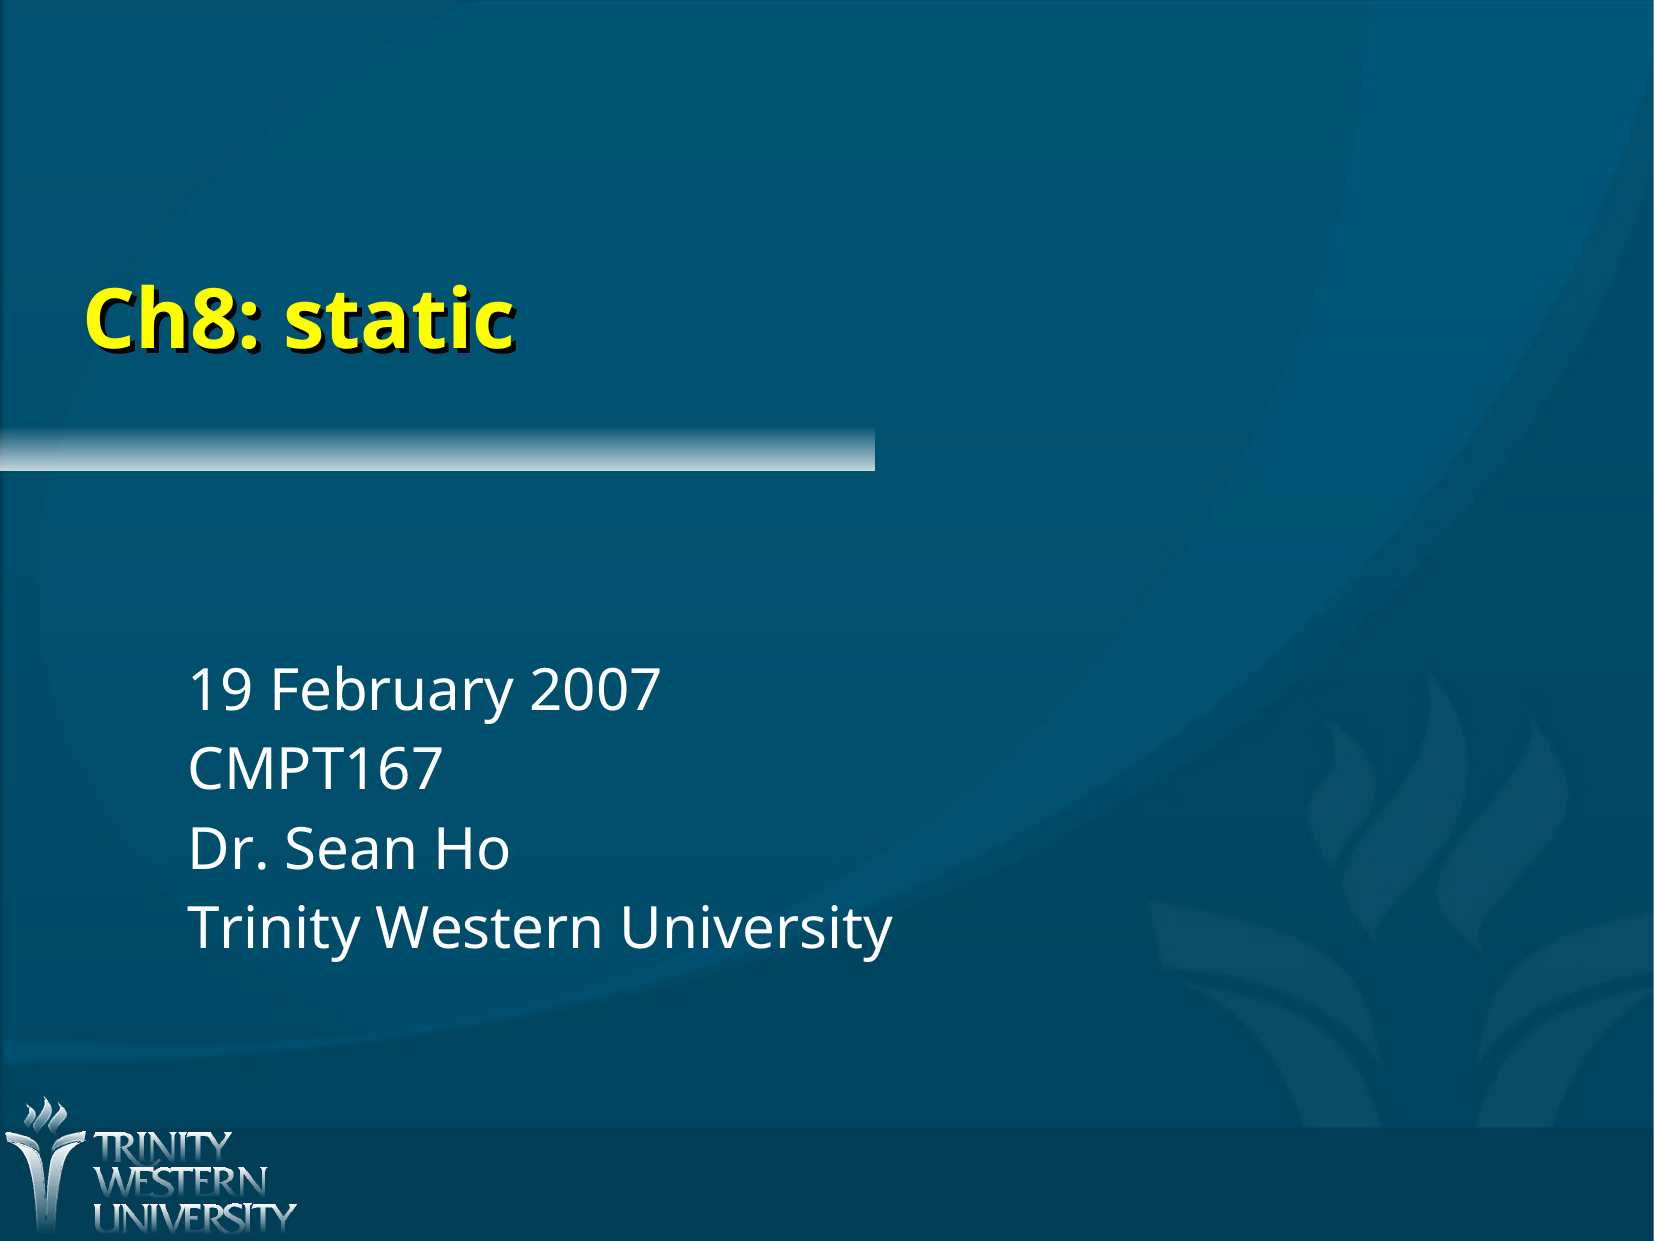

# Ch8: static
19 February 2007
CMPT167
Dr. Sean Ho
Trinity Western University